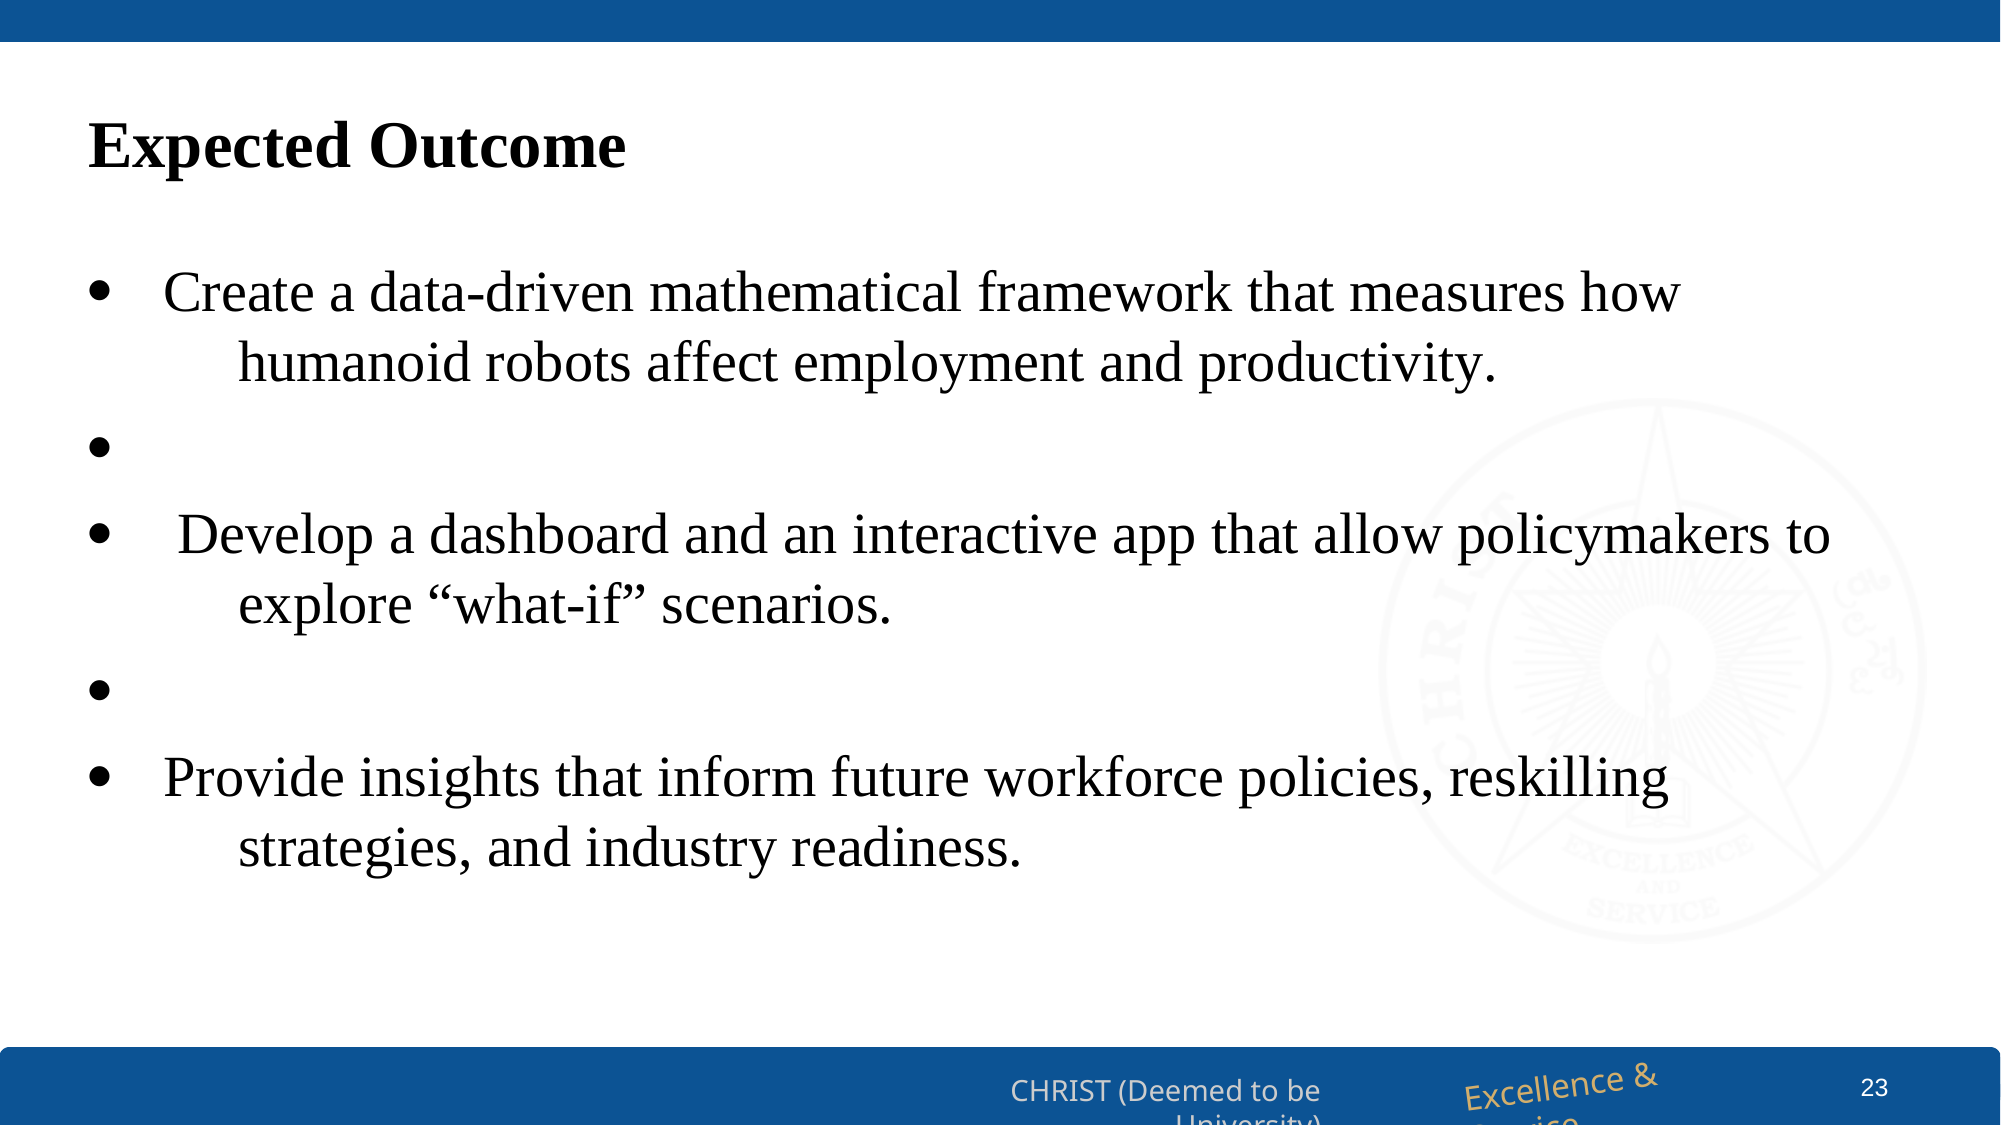

# Expected Outcome
Create a data-driven mathematical framework that measures how humanoid robots affect employment and productivity.
 Develop a dashboard and an interactive app that allow policymakers to explore “what-if” scenarios.
Provide insights that inform future workforce policies, reskilling strategies, and industry readiness.